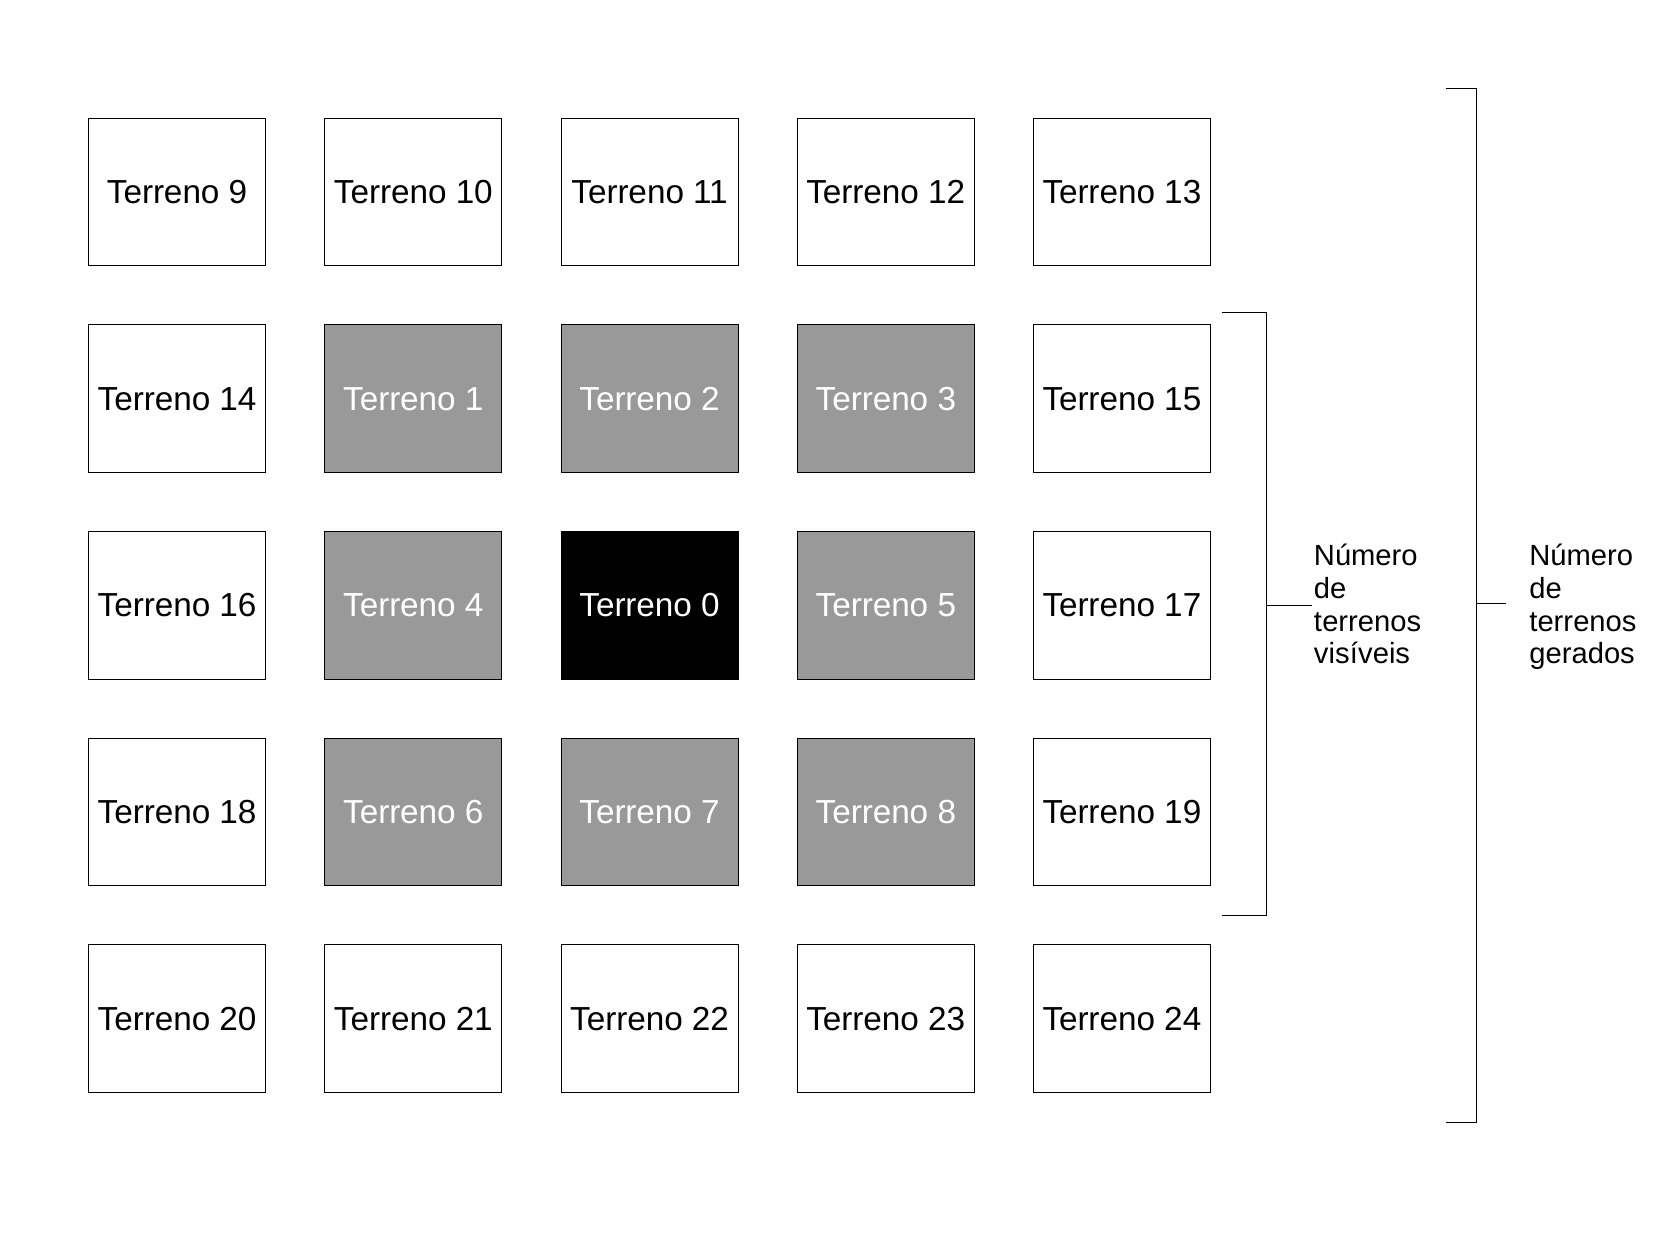

Terreno 9
Terreno 10
Terreno 11
Terreno 12
Terreno 13
Terreno 14
Terreno 1
Terreno 2
Terreno 3
Terreno 15
Terreno 16
Terreno 4
Terreno 0
Terreno 5
Terreno 17
Número
de terrenos visíveis
Número
de terrenos gerados
Terreno 18
Terreno 6
Terreno 7
Terreno 8
Terreno 19
Terreno 20
Terreno 21
Terreno 22
Terreno 23
Terreno 24